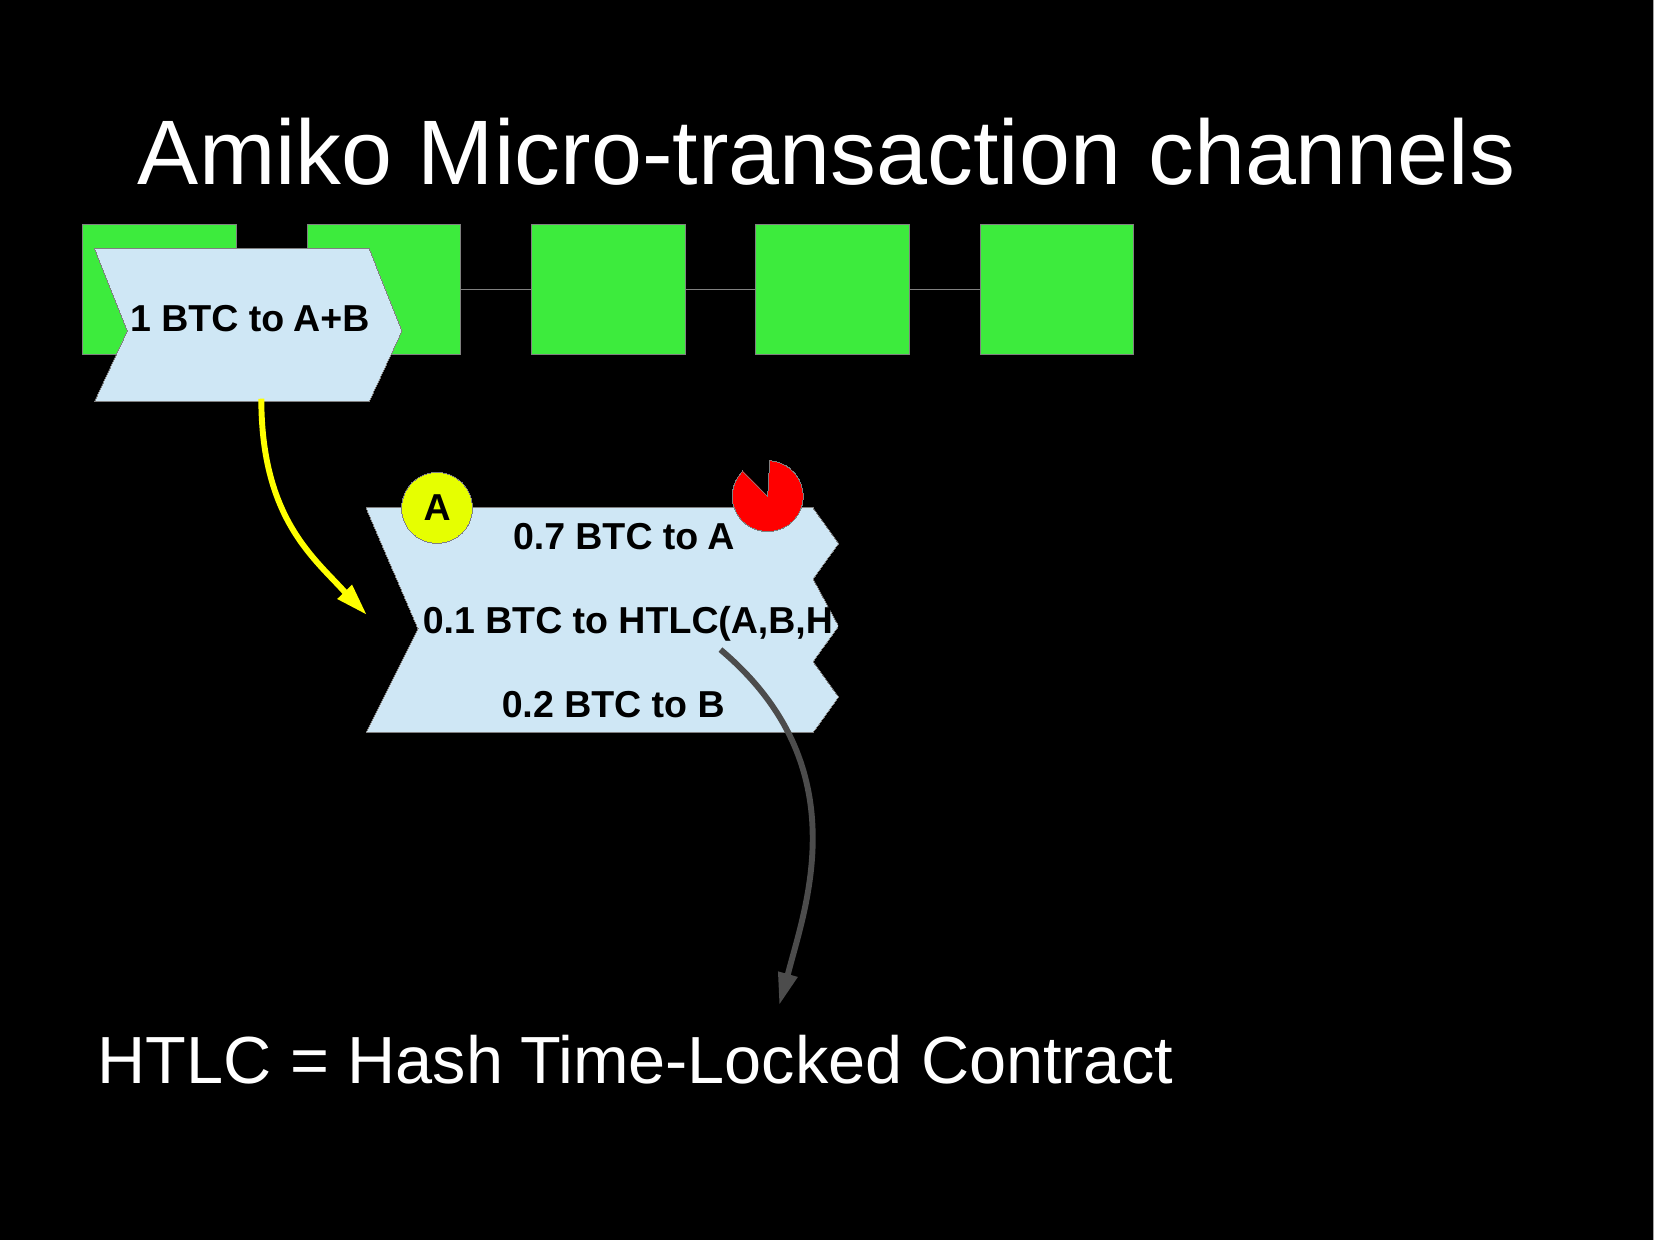

# Amiko Micro-transaction channels
 1 BTC to A+B
A
 0.7 BTC to A
 0.1 BTC to HTLC(A,B,H)
0.2 BTC to B
HTLC = Hash Time-Locked Contract